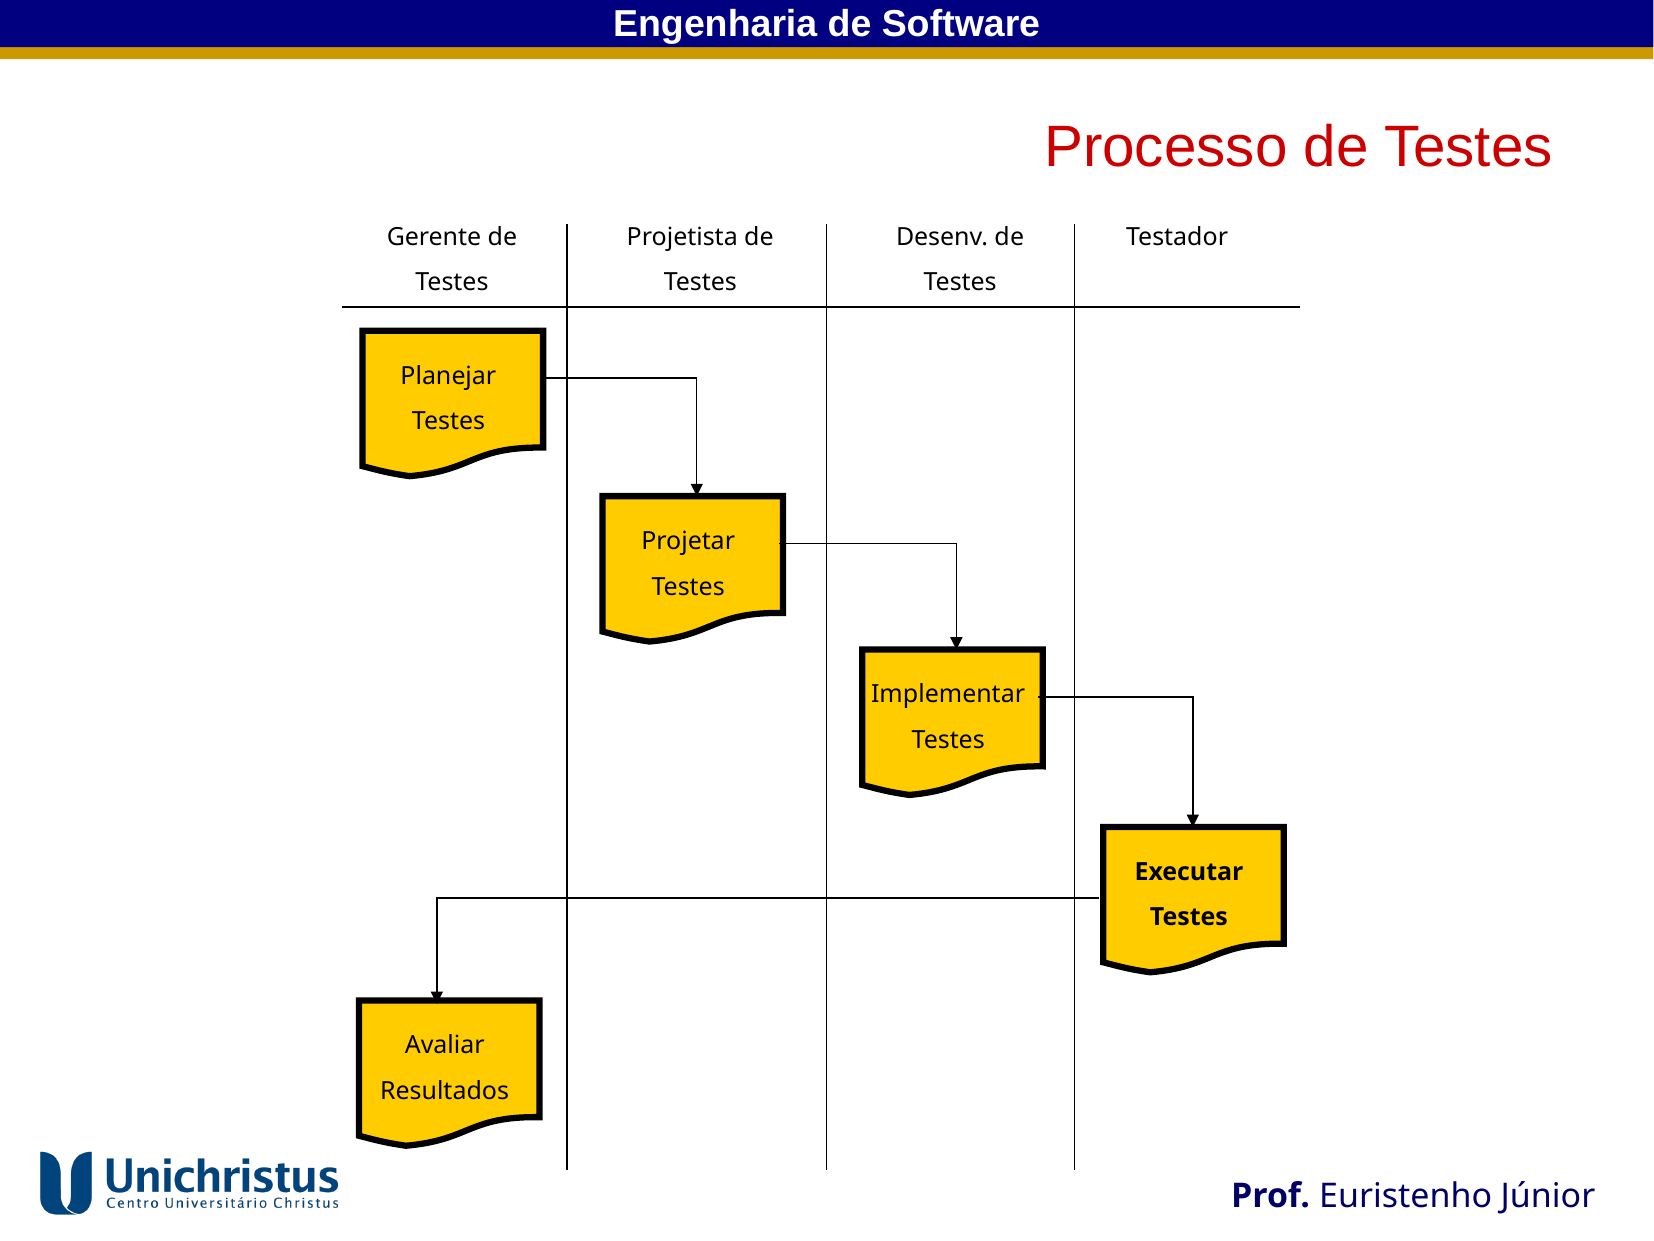

Engenharia de Software
Processo de Testes
Gerente de
Testes
Projetista de
Testes
Desenv. de
Testes
Testador
Planejar
Testes
Projetar
Testes
Implementar
Testes
Executar
Testes
Avaliar
Resultados
Prof. Euristenho Júnior